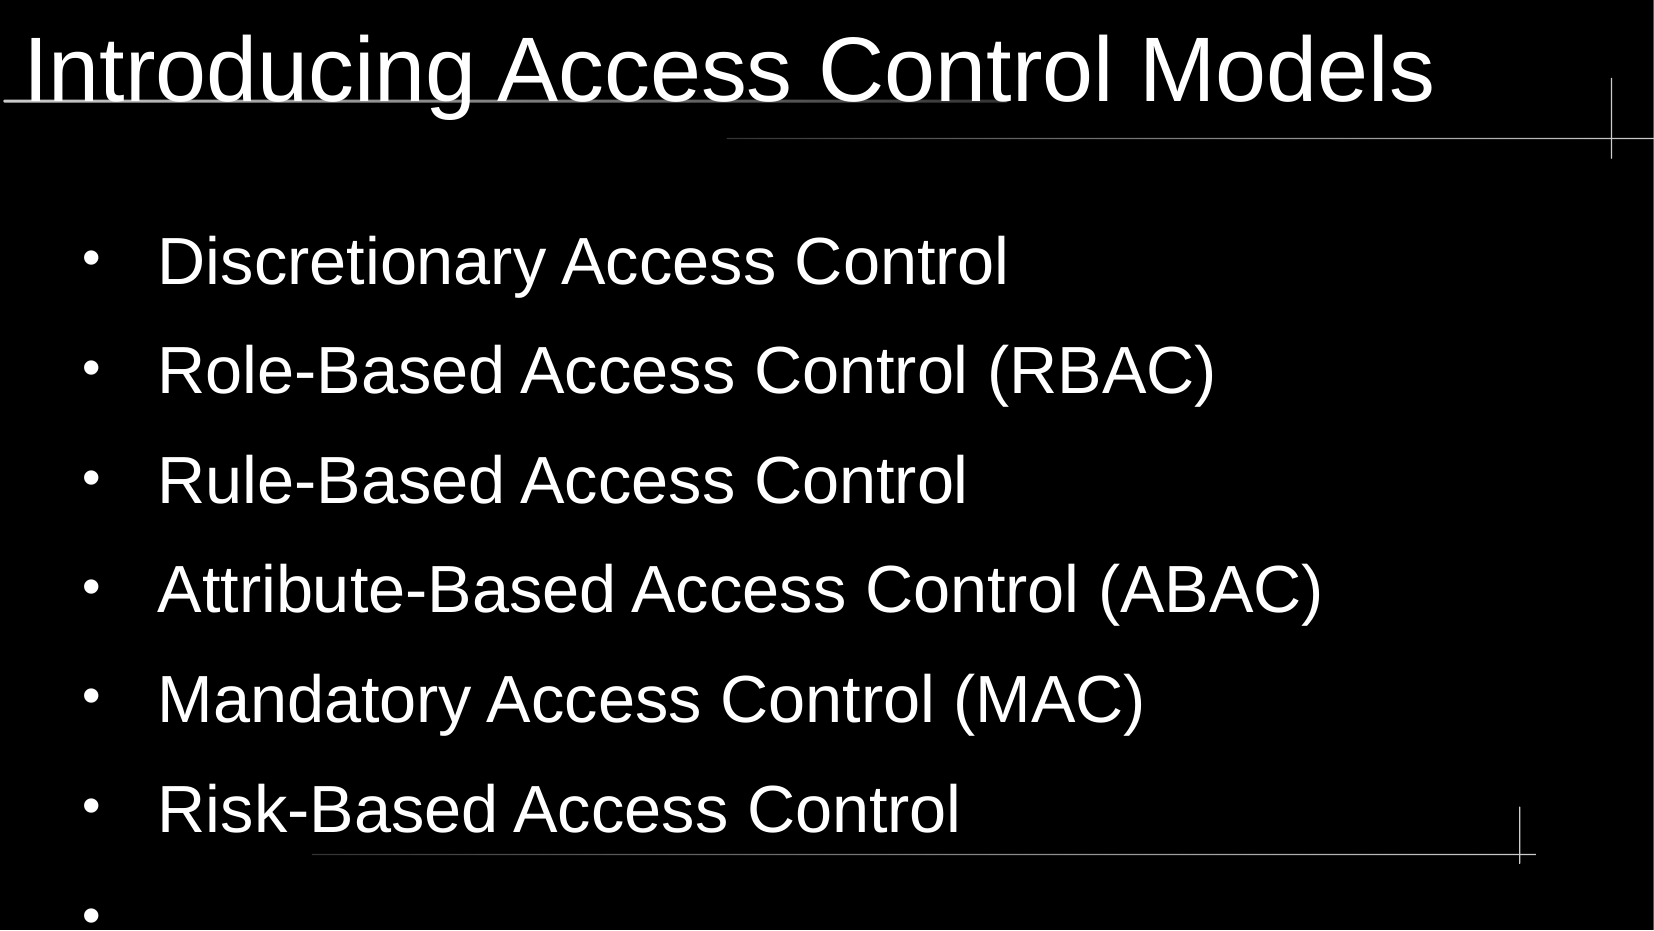

# Introducing Access Control Models
Discretionary Access Control
Role-Based Access Control (RBAC)
Rule-Based Access Control
Attribute-Based Access Control (ABAC)
Mandatory Access Control (MAC)
Risk-Based Access Control